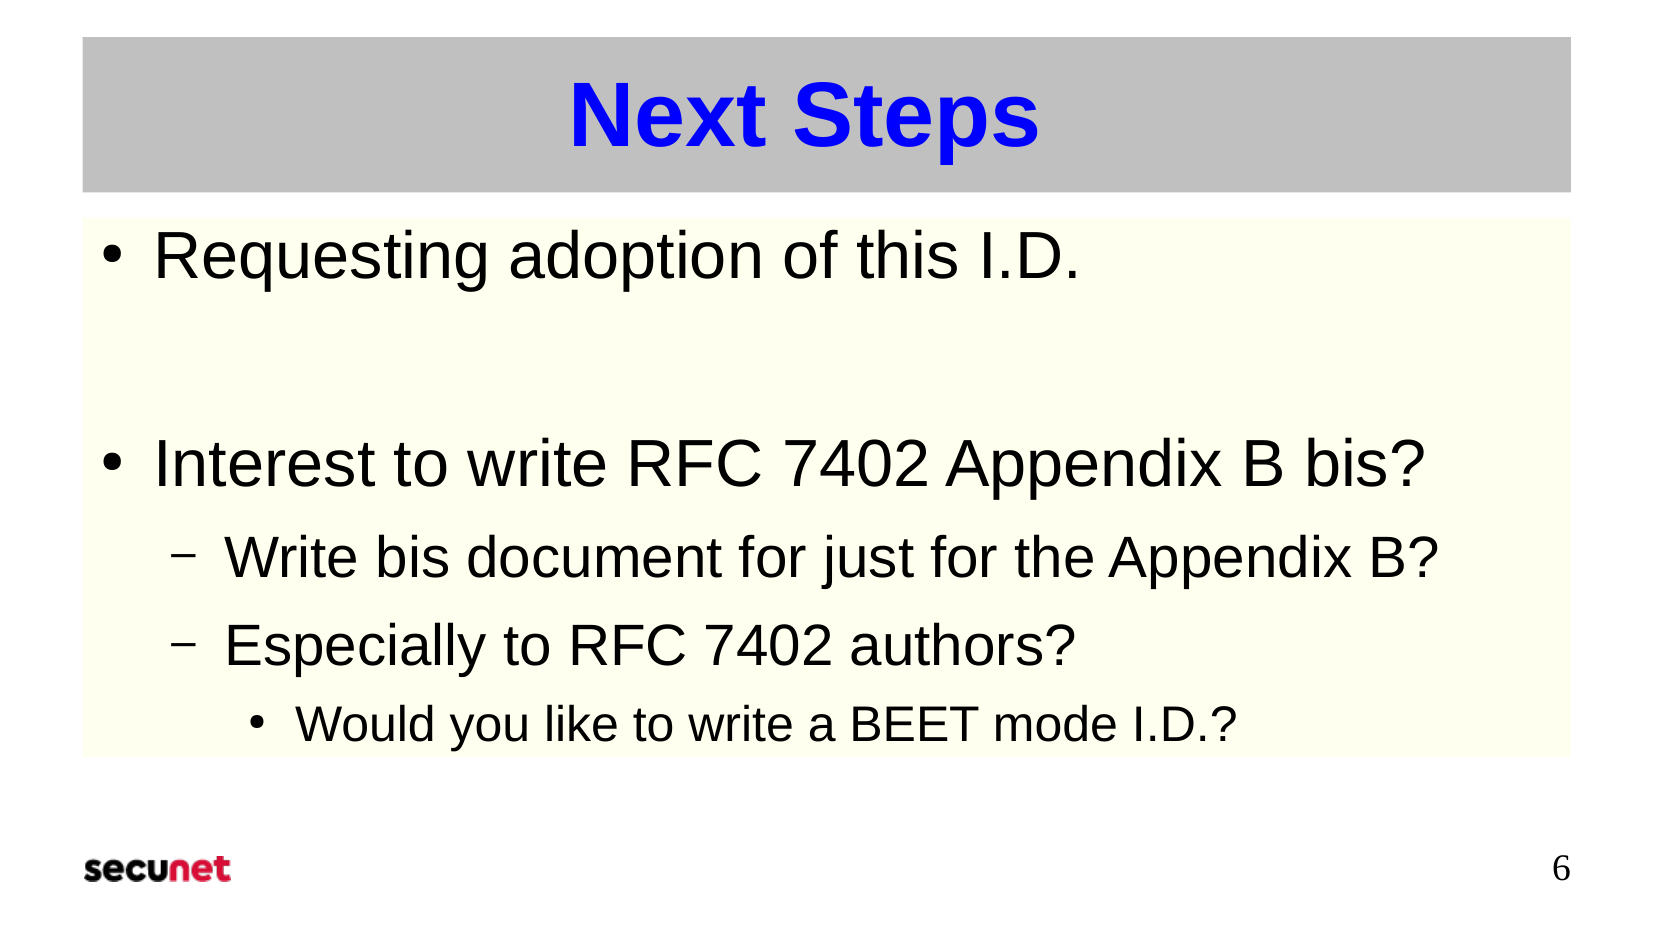

# Next Steps
Requesting adoption of this I.D.
Interest to write RFC 7402 Appendix B bis?
Write bis document for just for the Appendix B?
Especially to RFC 7402 authors?
Would you like to write a BEET mode I.D.?
6